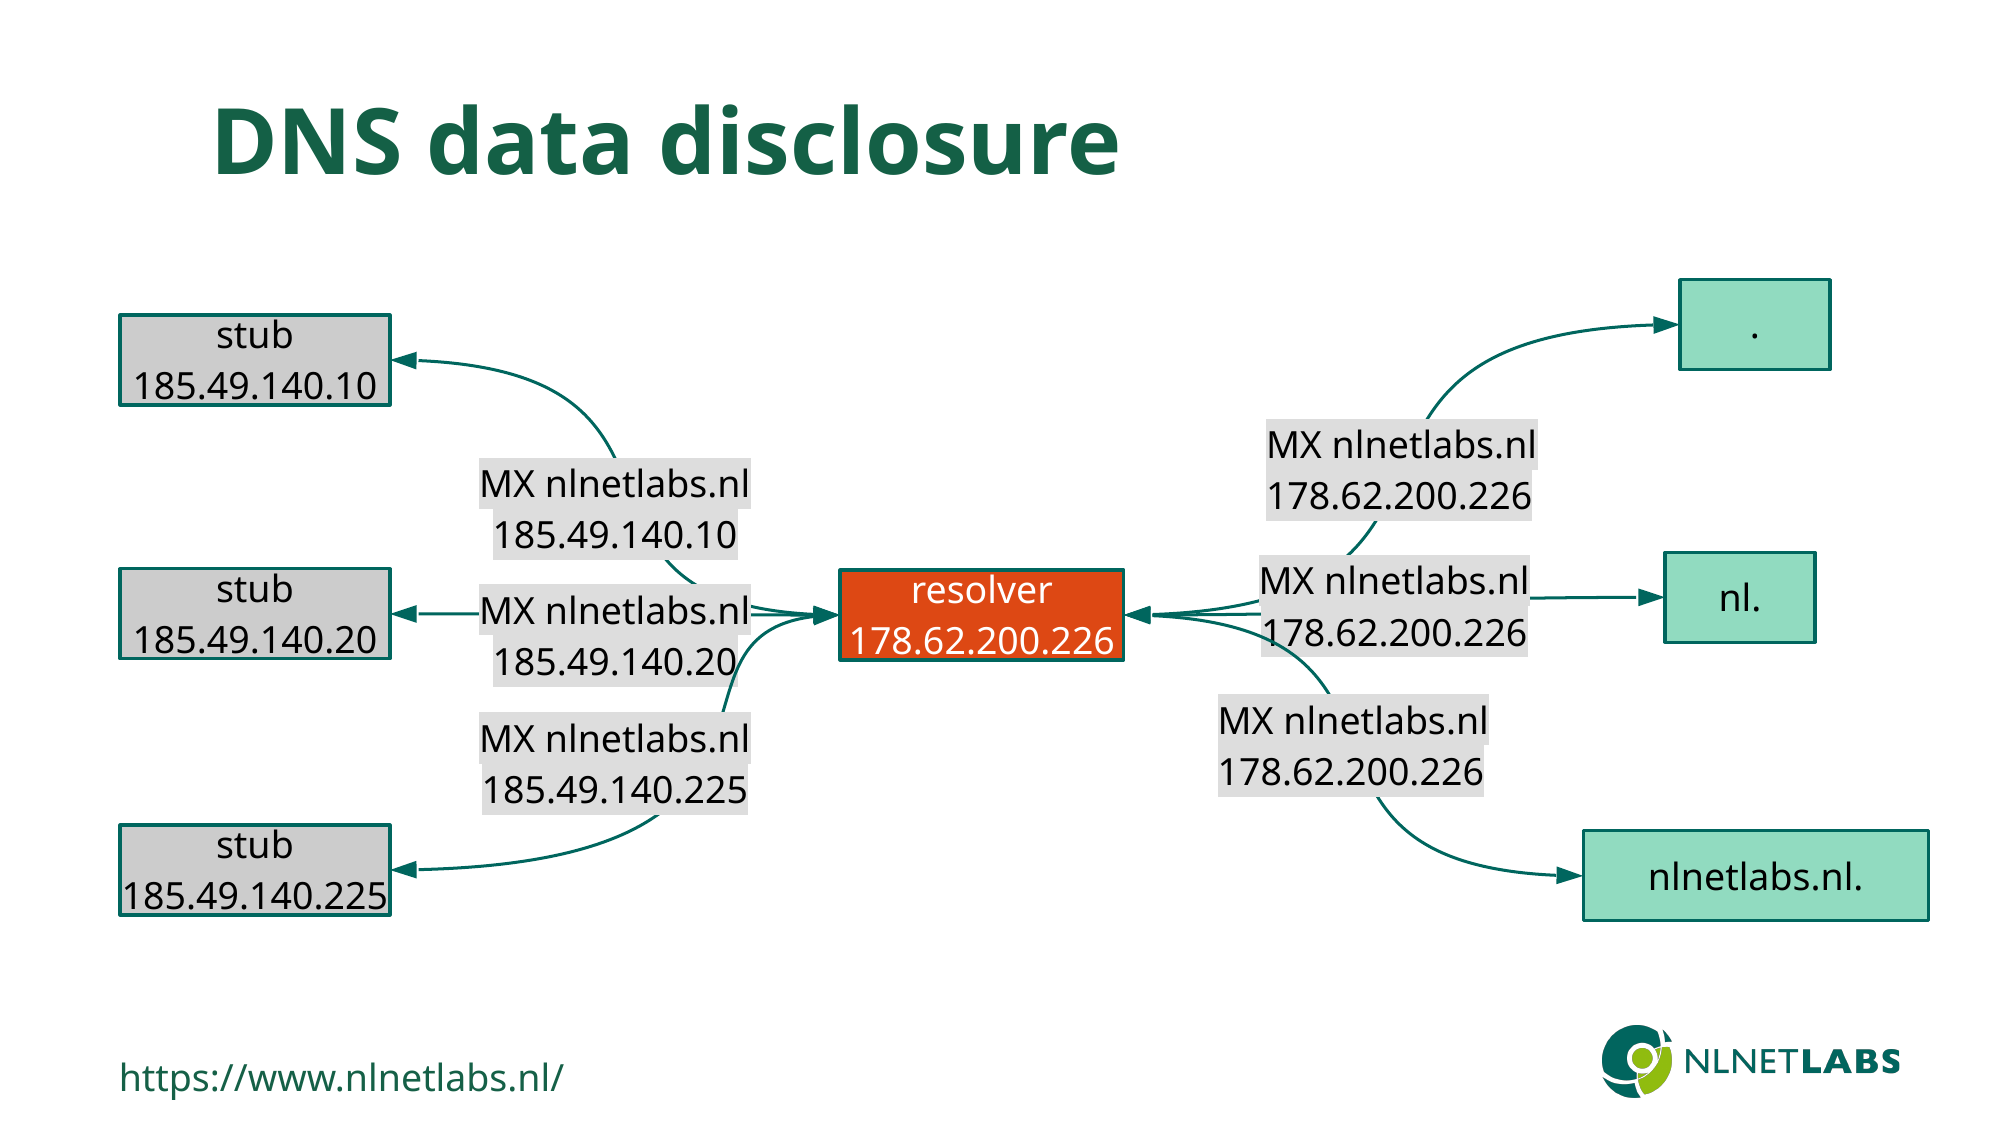

# DNS data disclosure
.
stub
185.49.140.10
nl.
stub
185.49.140.20
resolver
178.62.200.226
stub
185.49.140.225
nlnetlabs.nl.